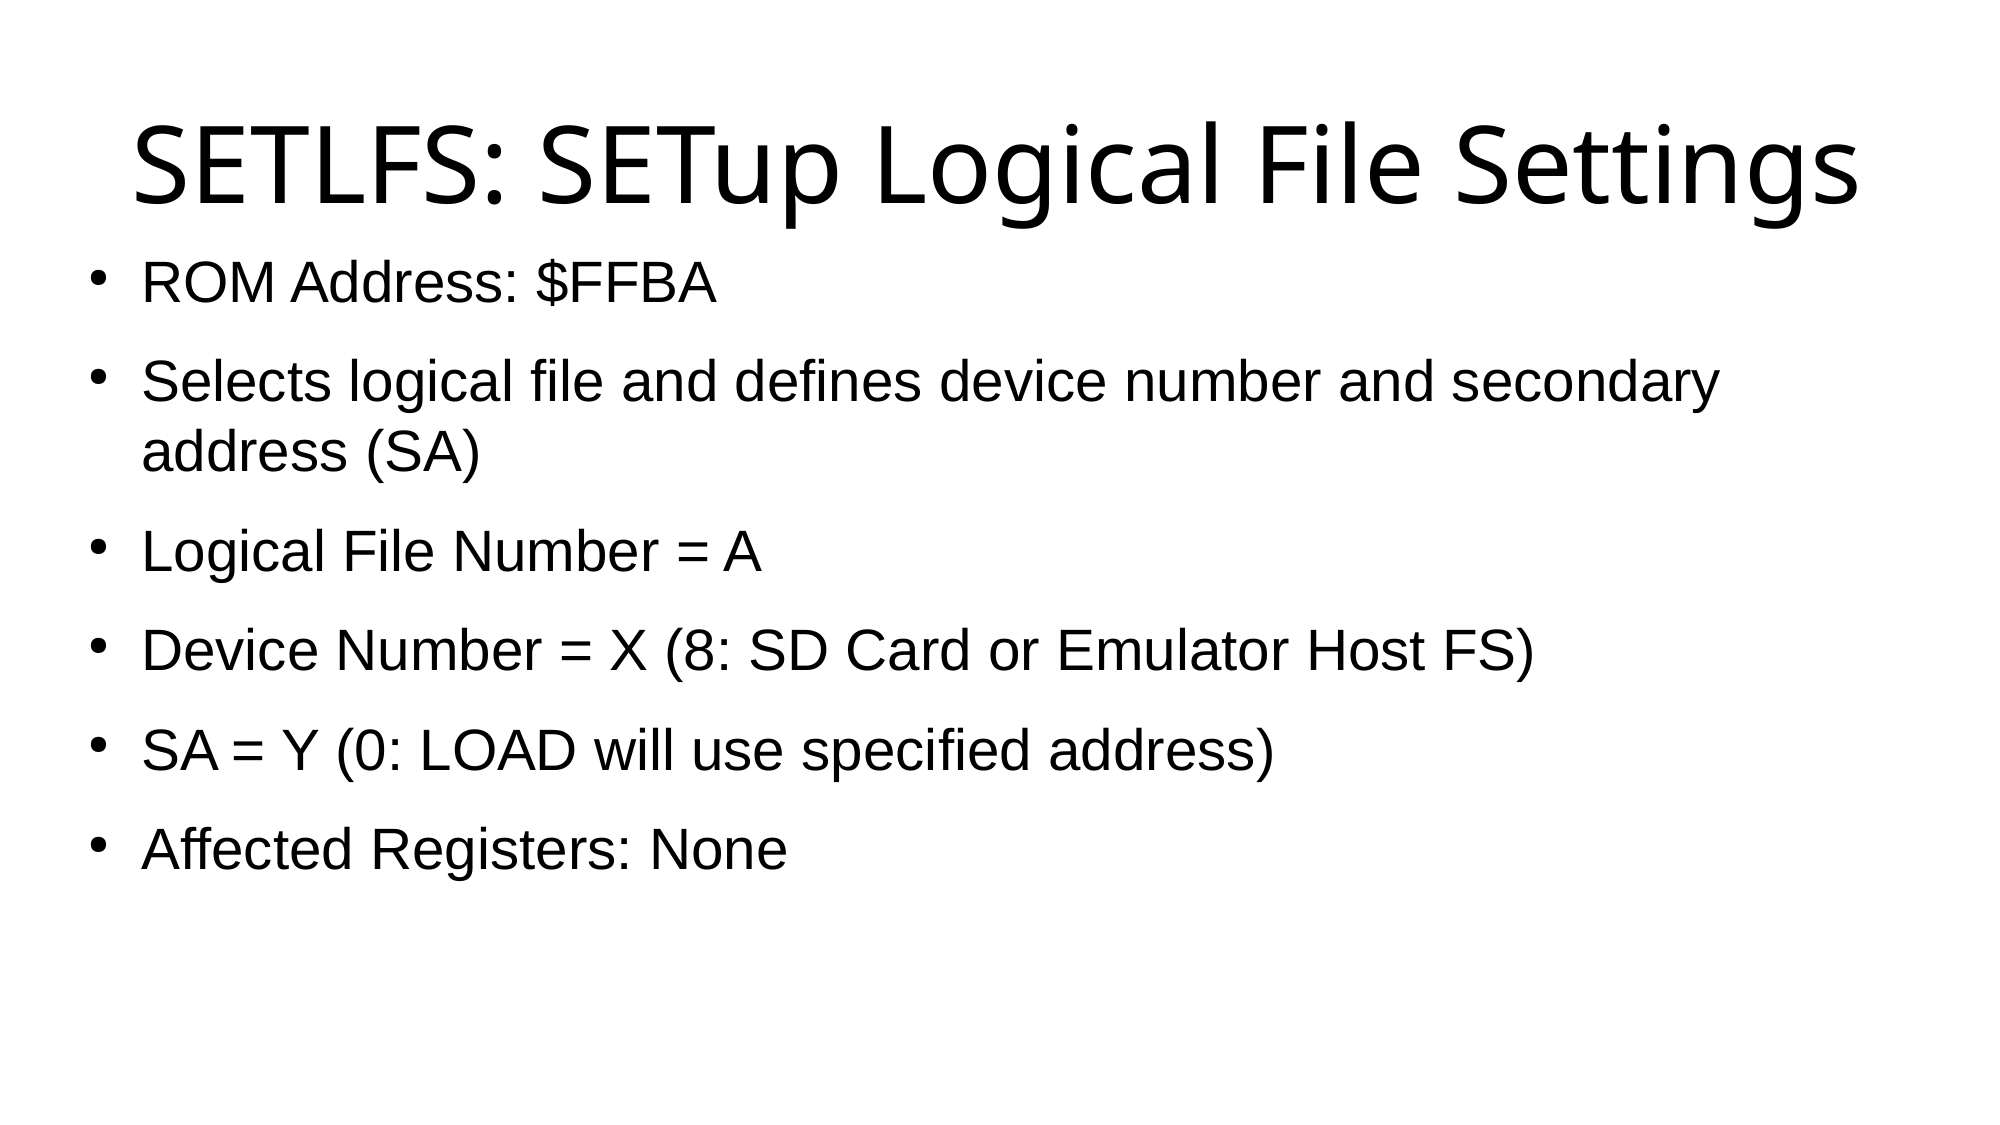

SETLFS: SETup Logical File Settings
# ROM Address: $FFBA
Selects logical file and defines device number and secondary address (SA)
Logical File Number = A
Device Number = X (8: SD Card or Emulator Host FS)
SA = Y (0: LOAD will use specified address)
Affected Registers: None